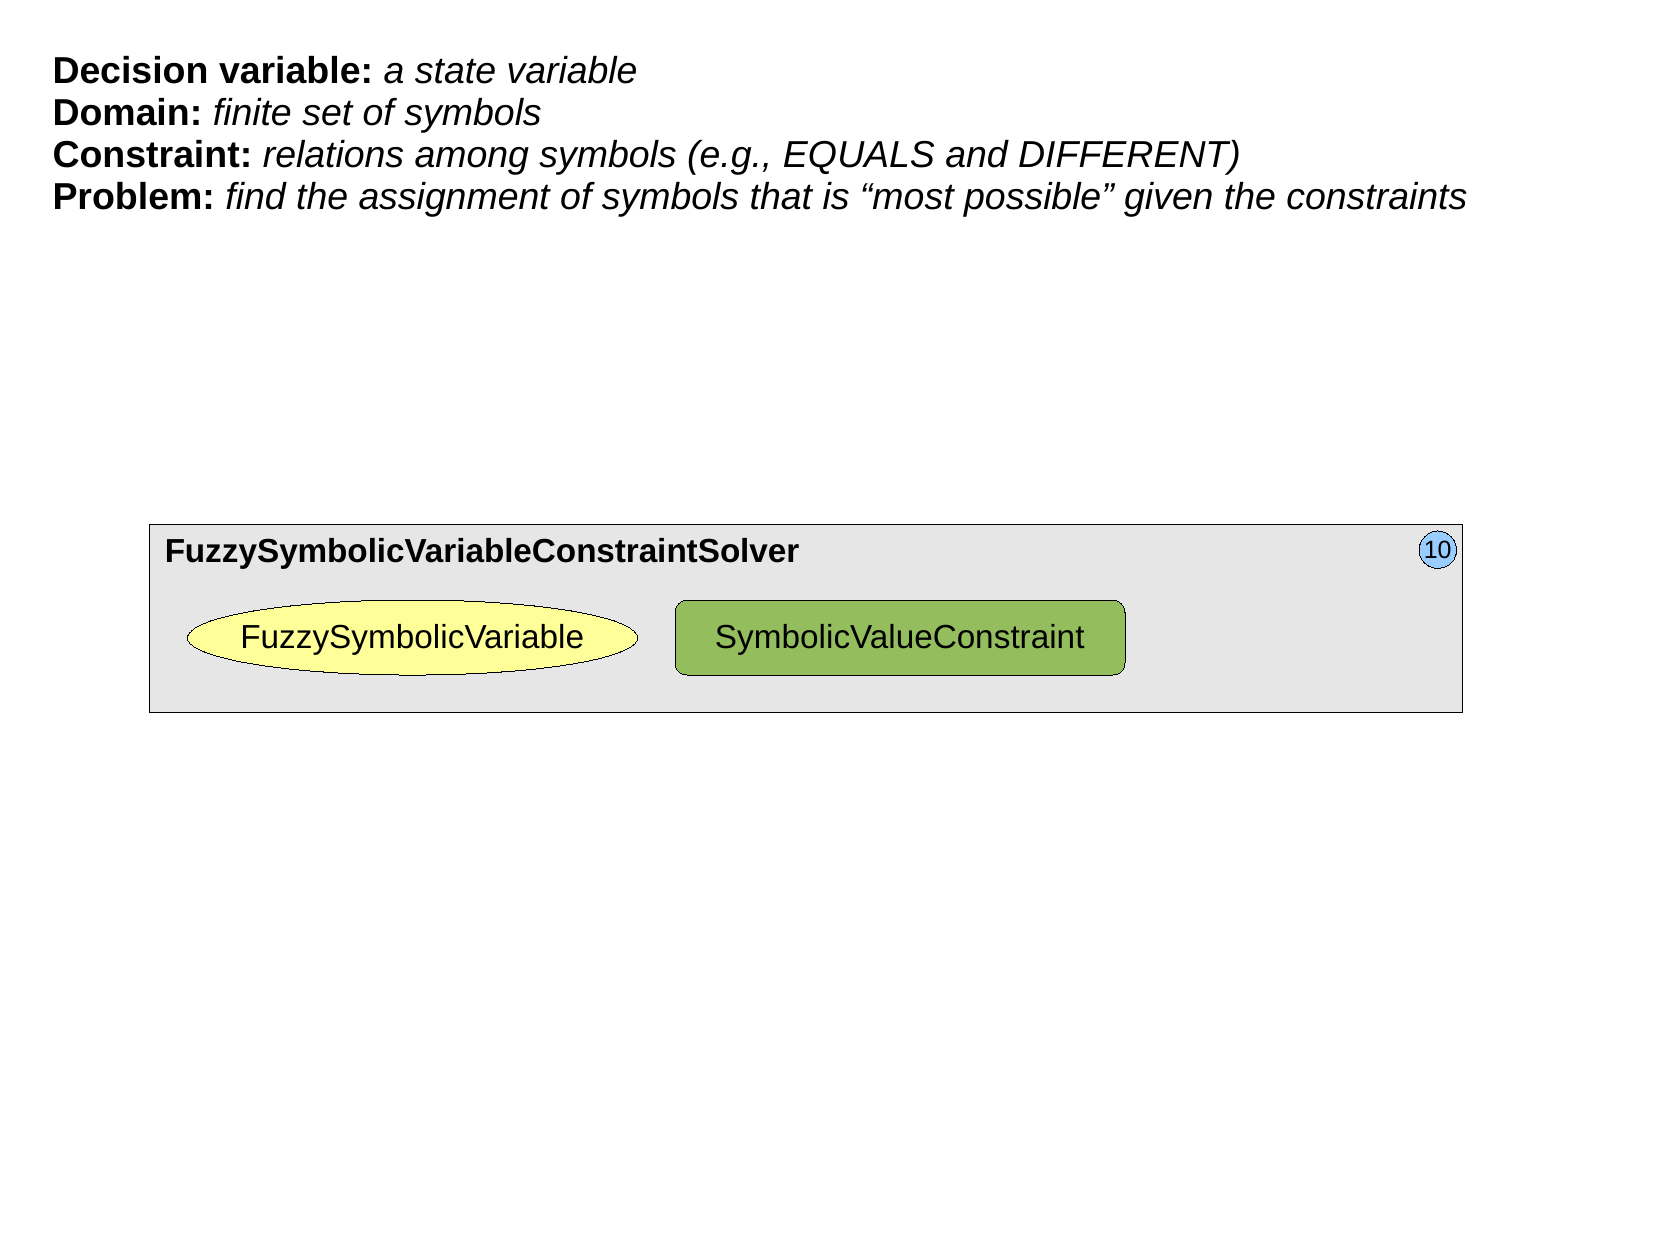

Decision variable: a state variable
Domain: finite set of symbols
Constraint: relations among symbols (e.g., EQUALS and DIFFERENT)
Problem: find the assignment of symbols that is “most possible” given the constraints
FuzzySymbolicVariableConstraintSolver
10
FuzzySymbolicVariable
SymbolicValueConstraint